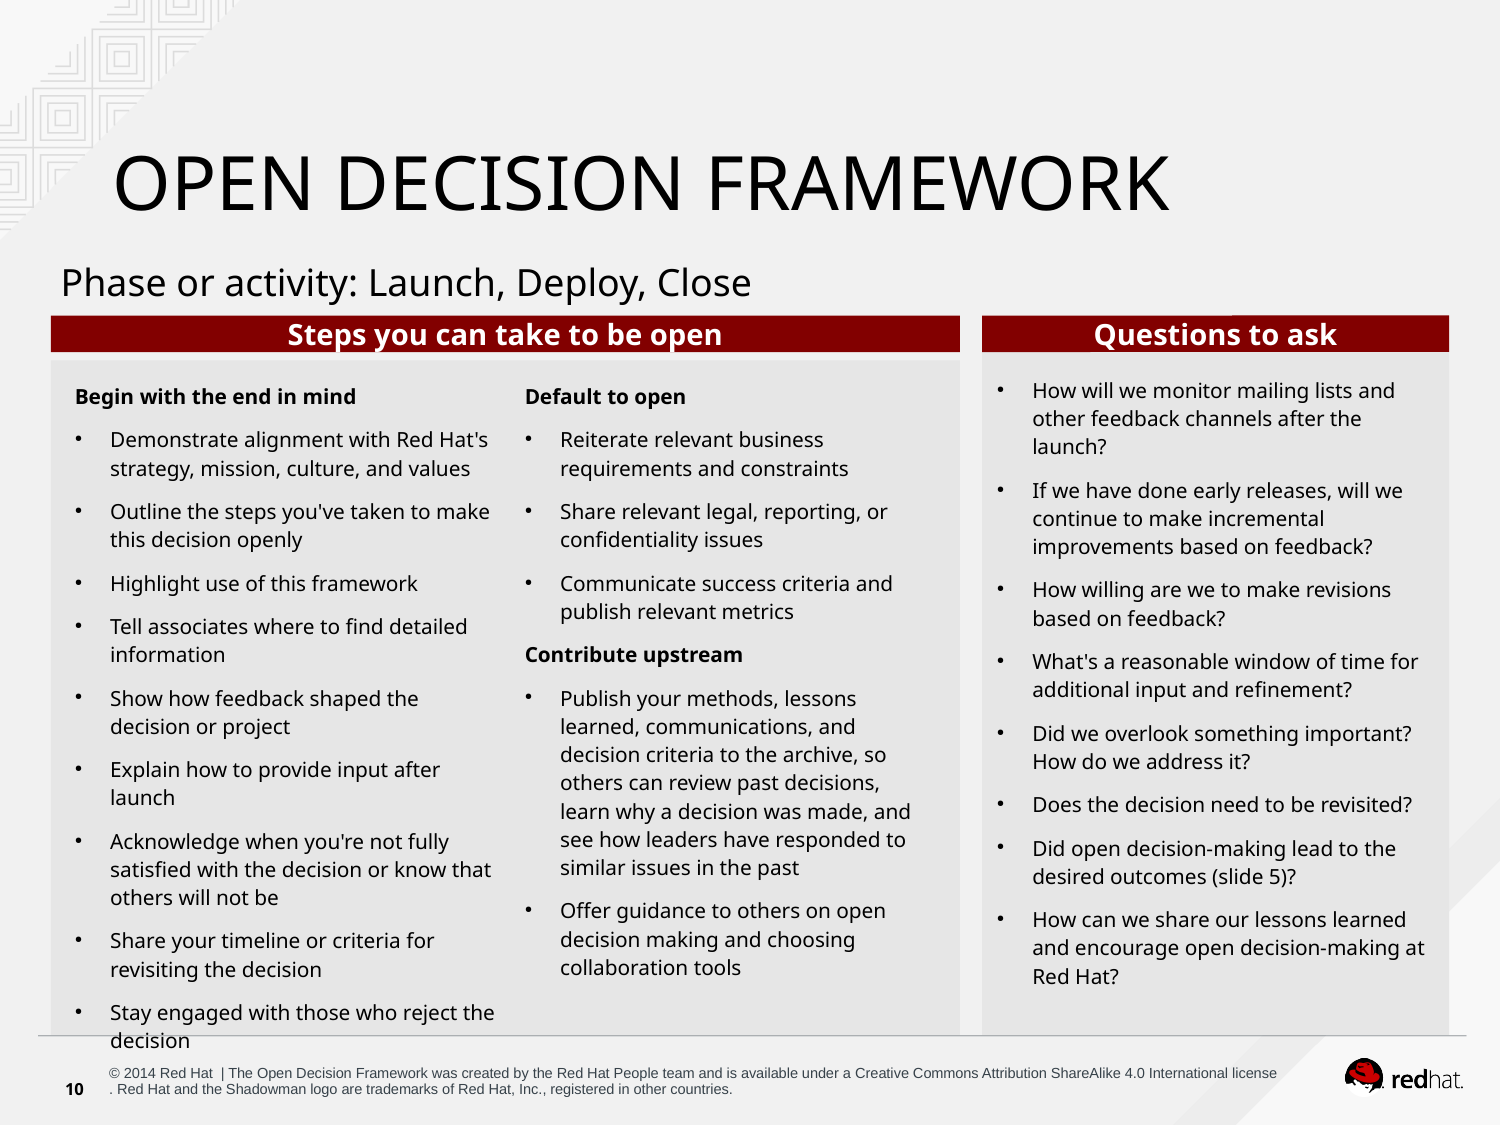

# OPEN DECISION FRAMEWORK
Phase or activity: Launch, Deploy, Close
Questions to ask
Steps you can take to be open
PHASE: IDEATION
How will we monitor mailing lists and other feedback channels after the launch?
If we have done early releases, will we continue to make incremental improvements based on feedback?
How willing are we to make revisions based on feedback?
What's a reasonable window of time for additional input and refinement?
Did we overlook something important? How do we address it?
Does the decision need to be revisited?
Did open decision-making lead to the desired outcomes (slide 5)?
How can we share our lessons learned and encourage open decision-making at Red Hat?
Begin with the end in mind
Demonstrate alignment with Red Hat's strategy, mission, culture, and values
Outline the steps you've taken to make this decision openly
Highlight use of this framework
Tell associates where to find detailed information
Show how feedback shaped the decision or project
Explain how to provide input after launch
Acknowledge when you're not fully satisfied with the decision or know that others will not be
Share your timeline or criteria for revisiting the decision
Stay engaged with those who reject the decision
Default to open
Reiterate relevant business requirements and constraints
Share relevant legal, reporting, or confidentiality issues
Communicate success criteria and publish relevant metrics
Contribute upstream
Publish your methods, lessons learned, communications, and decision criteria to the archive, so others can review past decisions, learn why a decision was made, and see how leaders have responded to similar issues in the past
Offer guidance to others on open decision making and choosing collaboration tools
INSERT DESIGNATOR, IF NEEDED
10